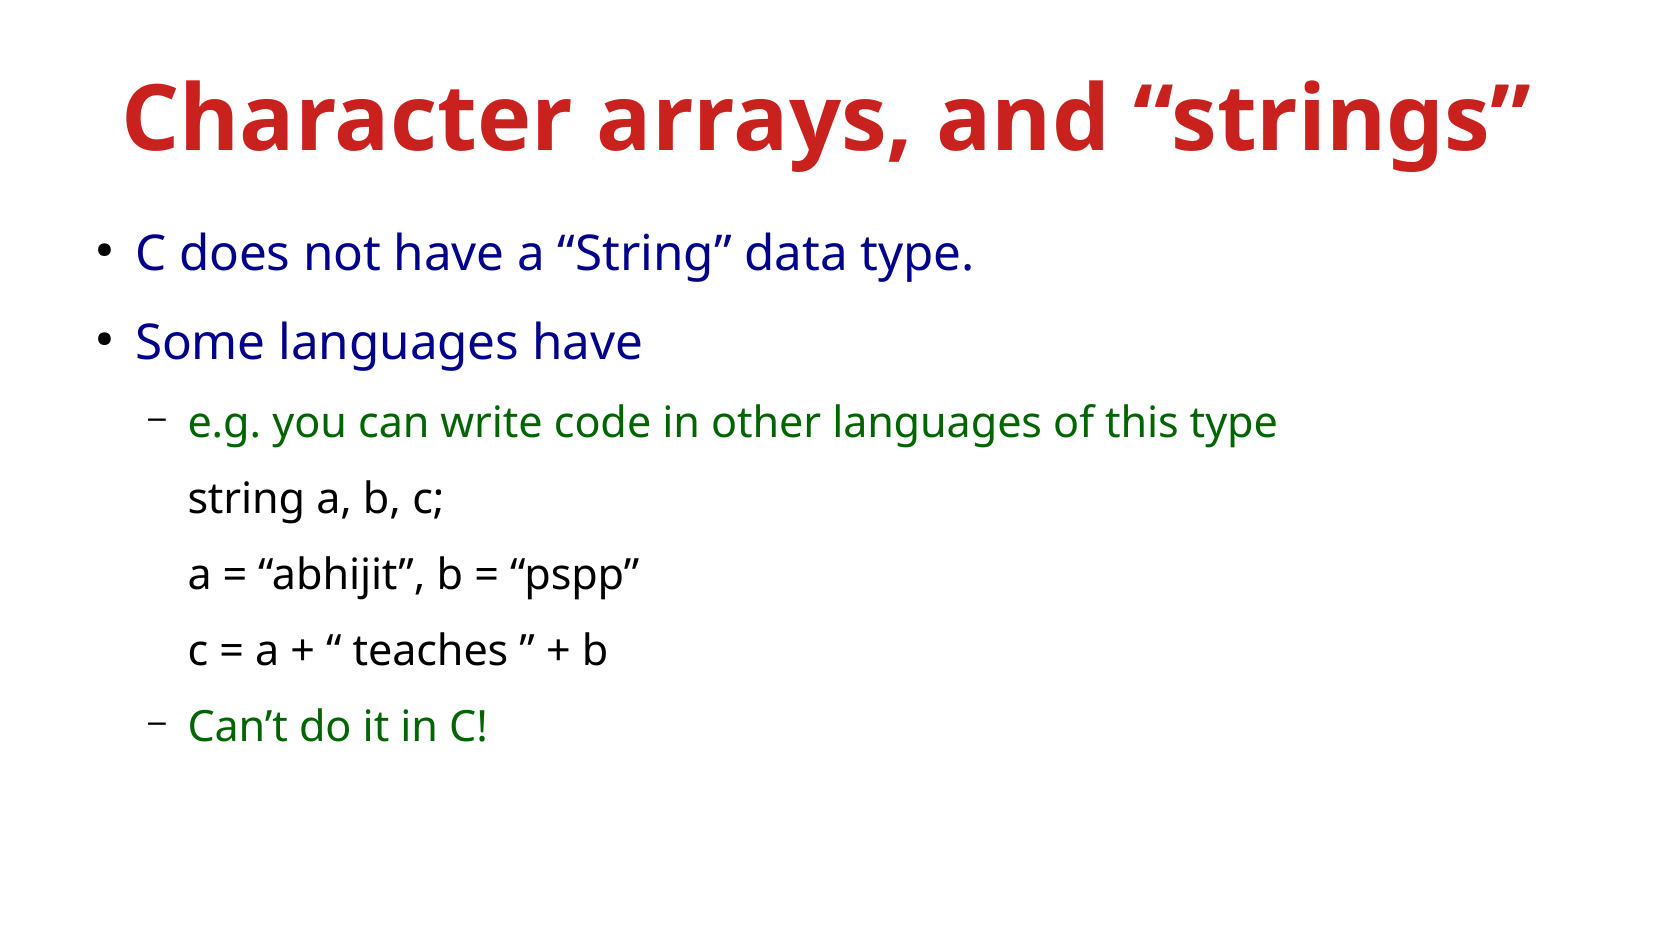

# Character arrays, and “strings”
C does not have a “String” data type.
Some languages have
e.g. you can write code in other languages of this type
string a, b, c;
a = “abhijit”, b = “pspp”
c = a + “ teaches ” + b
Can’t do it in C!